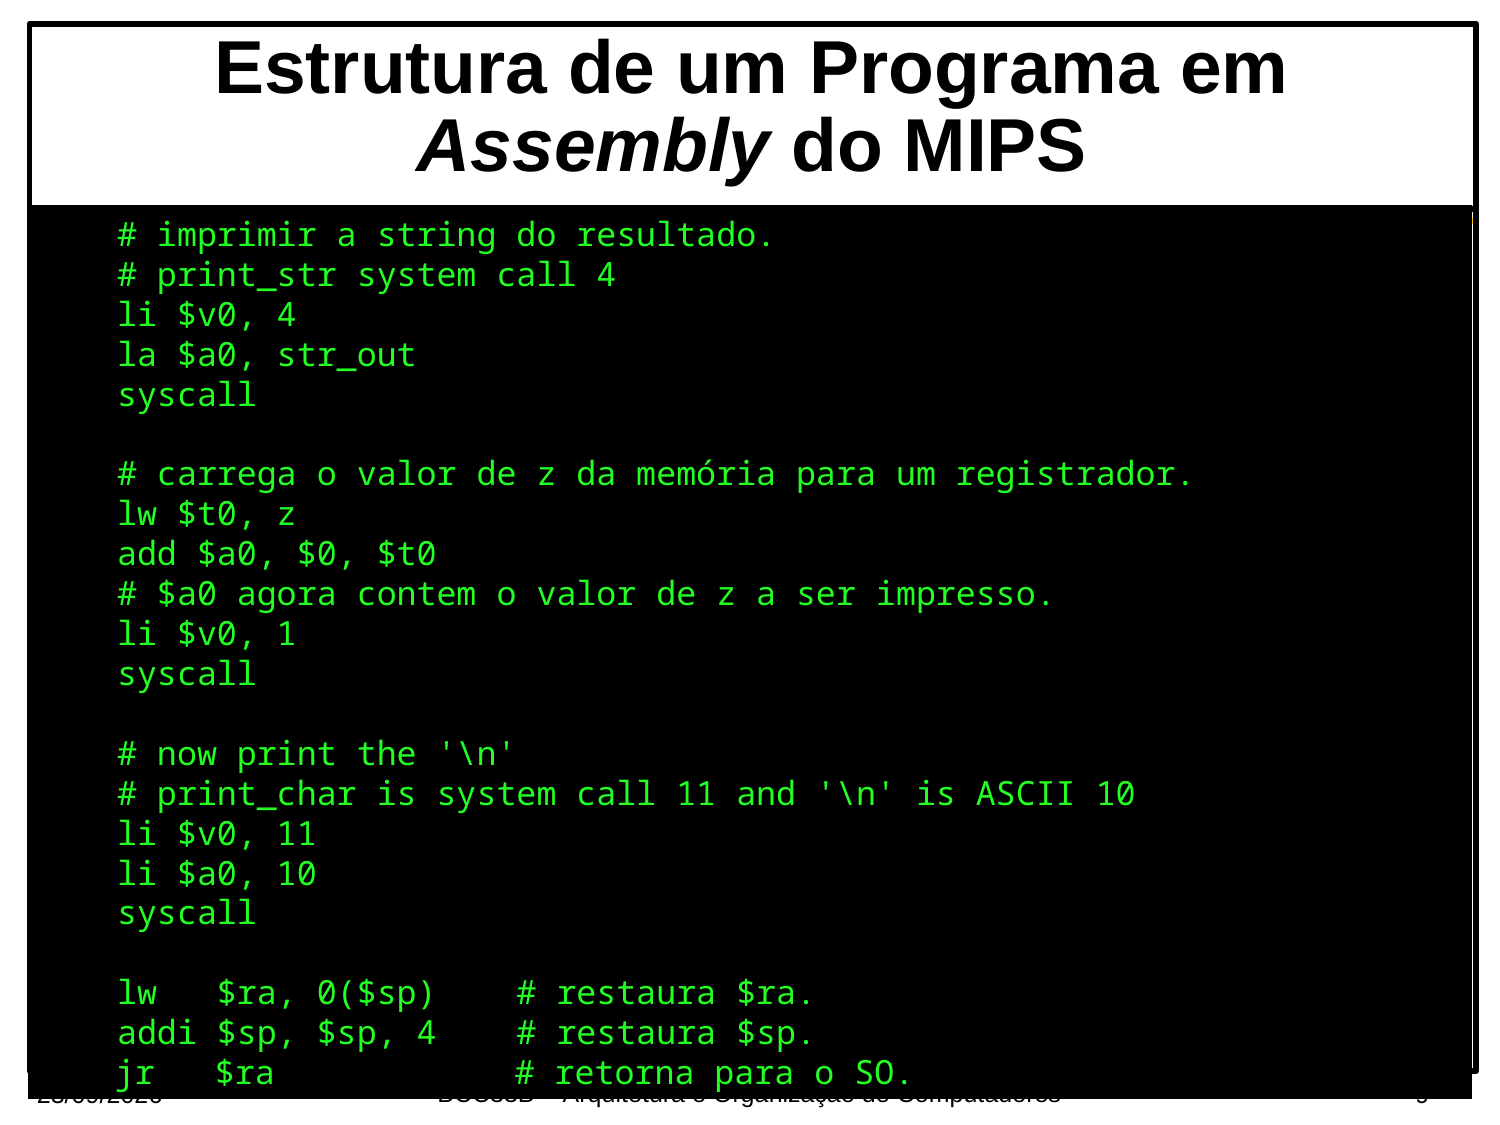

# Estrutura de um Programa em Assembly do MIPS
	# imprimir a string do resultado.
	# print_str system call 4
	li $v0, 4
	la $a0, str_out
	syscall
	# carrega o valor de z da memória para um registrador.
	lw $t0, z
	add $a0, $0, $t0
	# $a0 agora contem o valor de z a ser impresso.
	li $v0, 1
	syscall
	# now print the '\n'
	# print_char is system call 11 and '\n' is ASCII 10
	li $v0, 11
	li $a0, 10
	syscall
	lw $ra, 0($sp) # restaura $ra.
	addi $sp, $sp, 4 # restaura $sp.
 jr $ra # retorna para o SO.